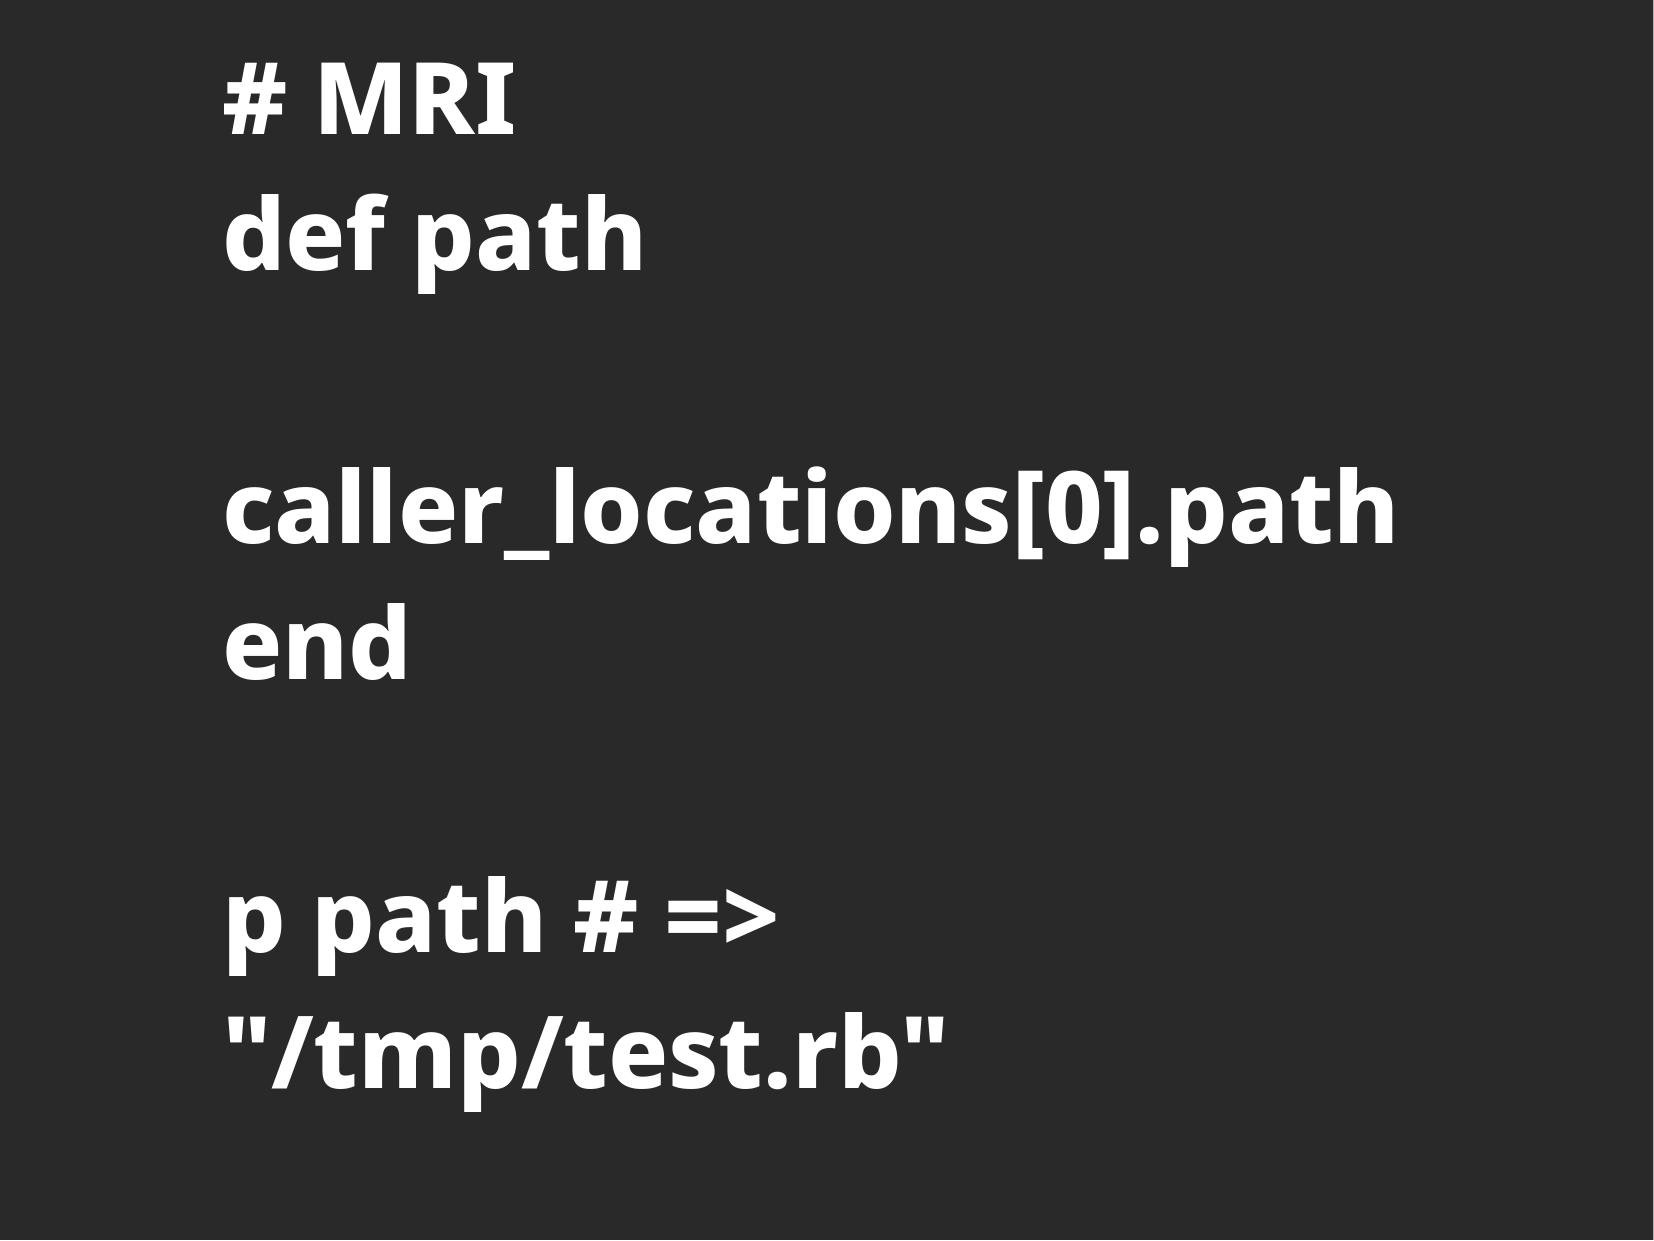

# # MRI
def path
 caller_locations[0].path
end
p path # => "/tmp/test.rb"